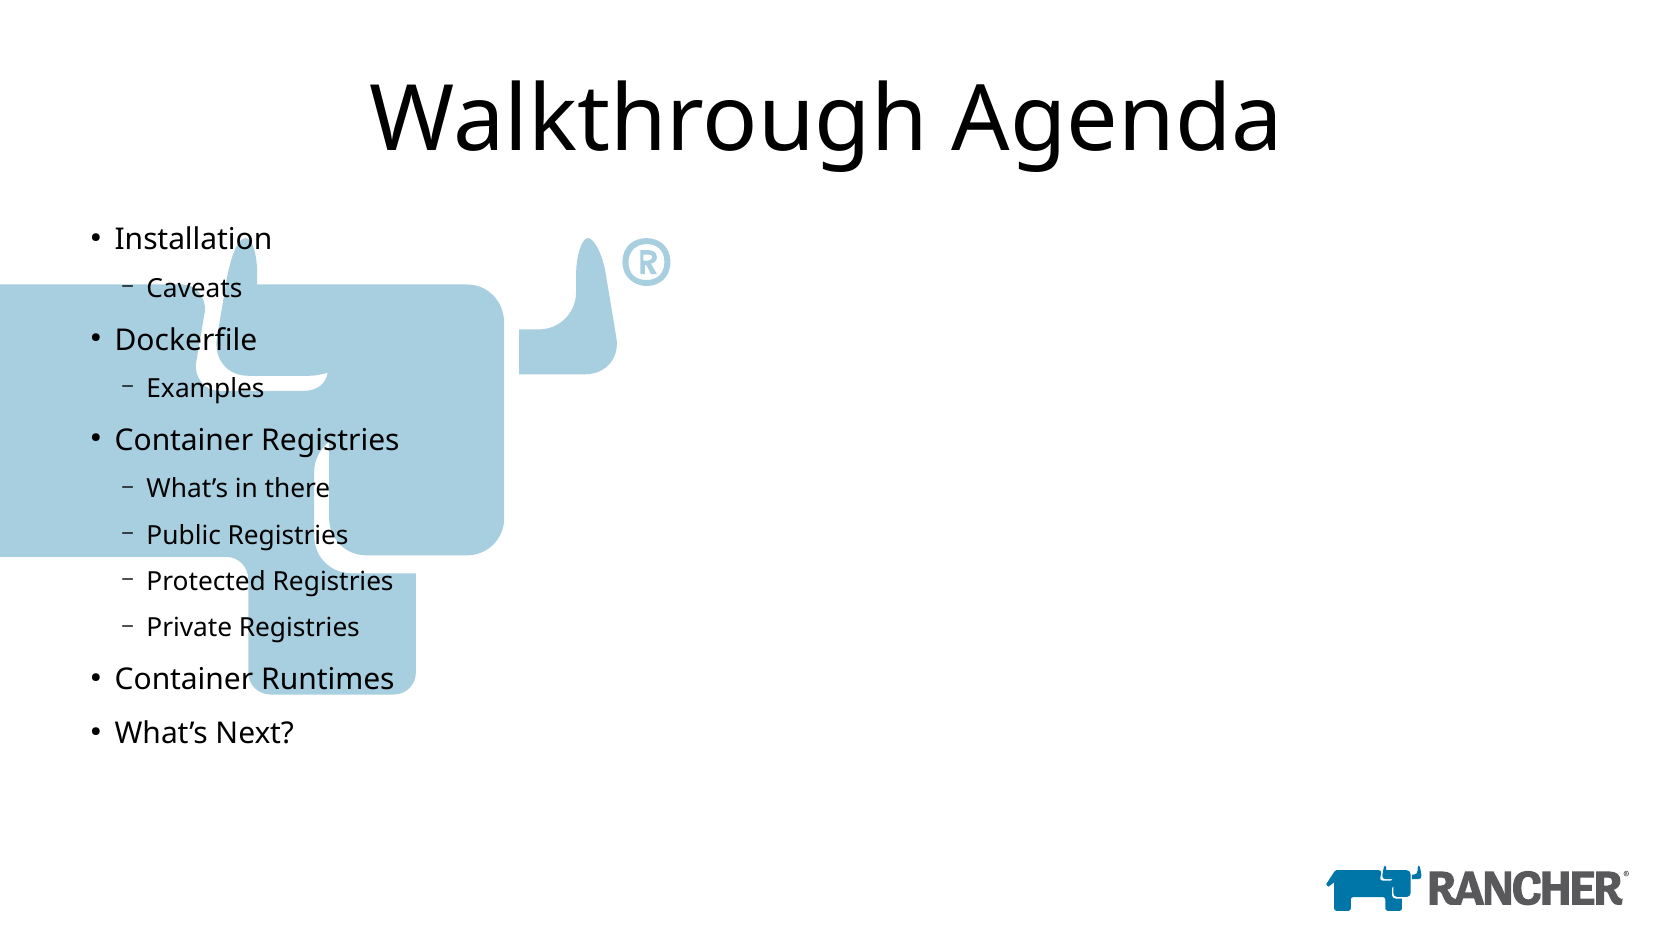

# Walkthrough Agenda
Installation
Caveats
Dockerfile
Examples
Container Registries
What’s in there
Public Registries
Protected Registries
Private Registries
Container Runtimes
What’s Next?